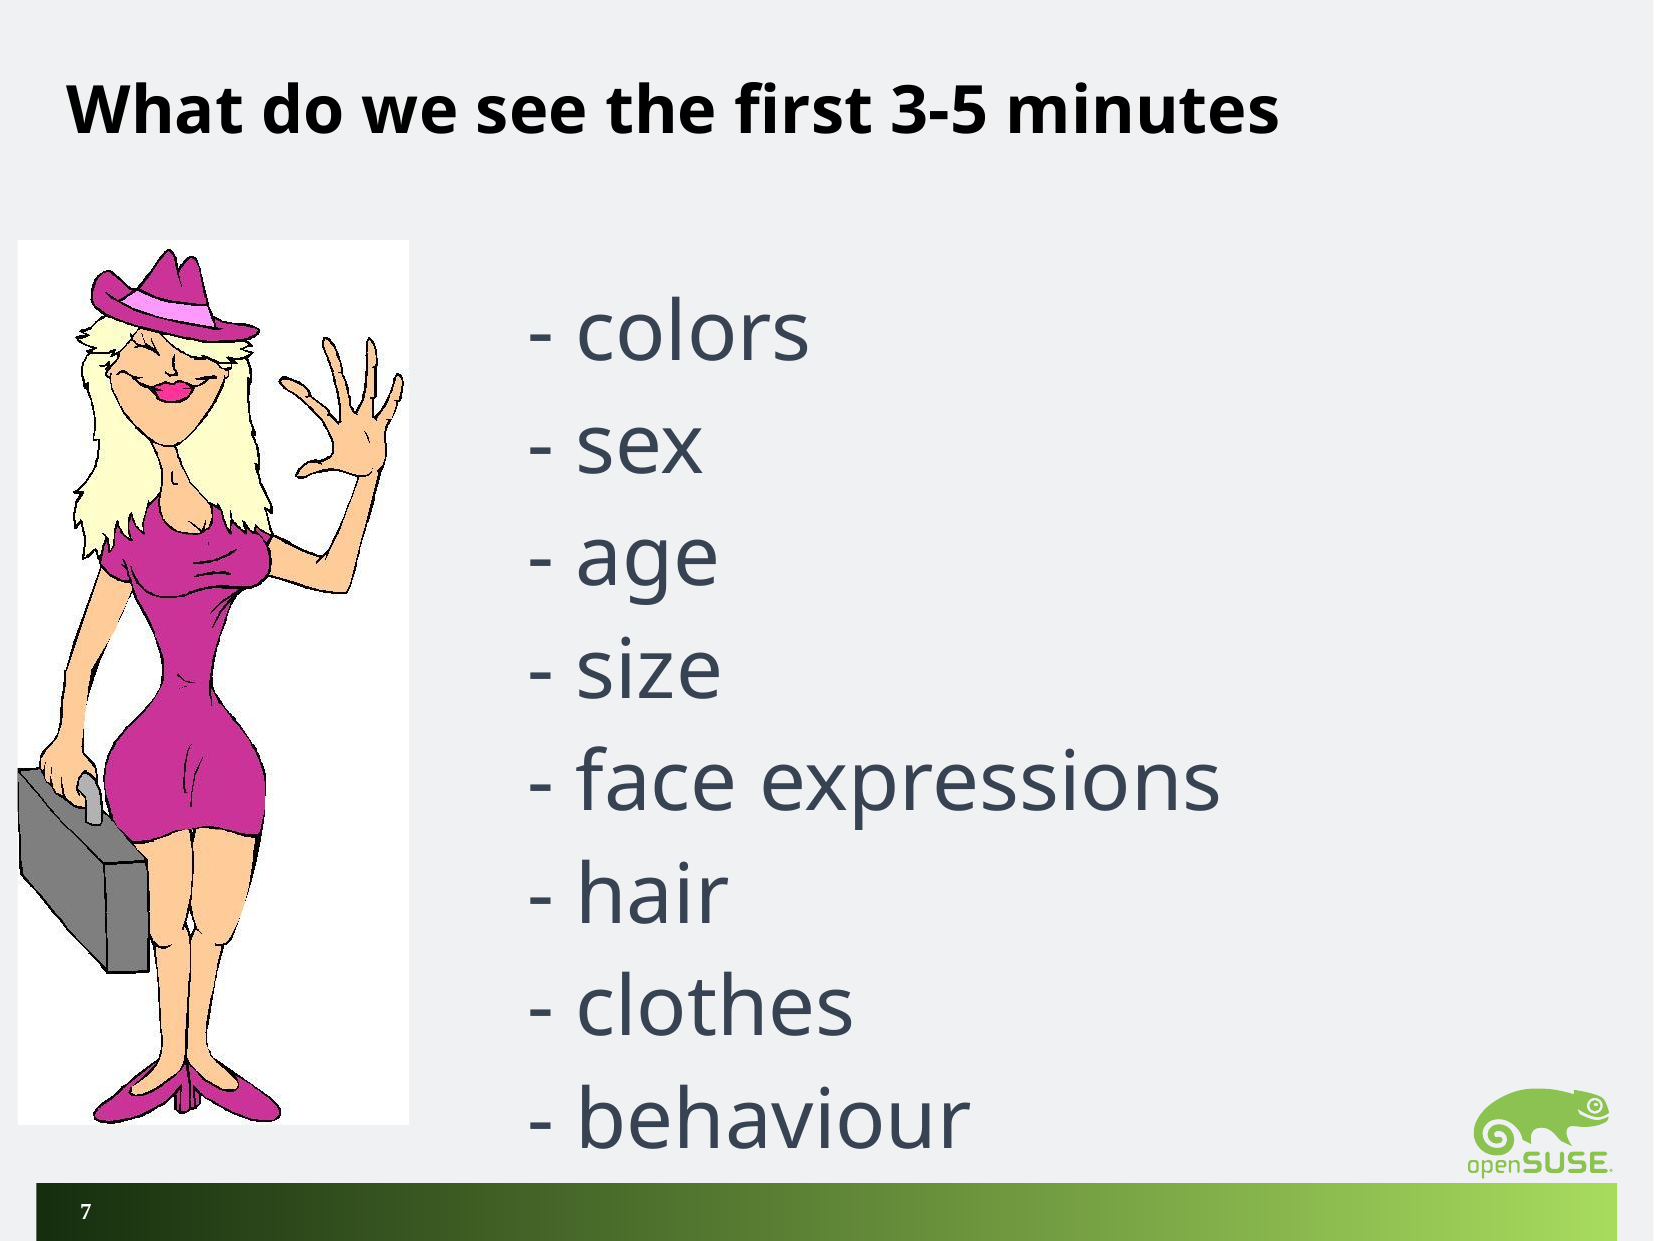

What do we see the first 3-5 minutes
- colors
- sex
- age
- size
- face expressions
- hair
- clothes
- behaviour
7